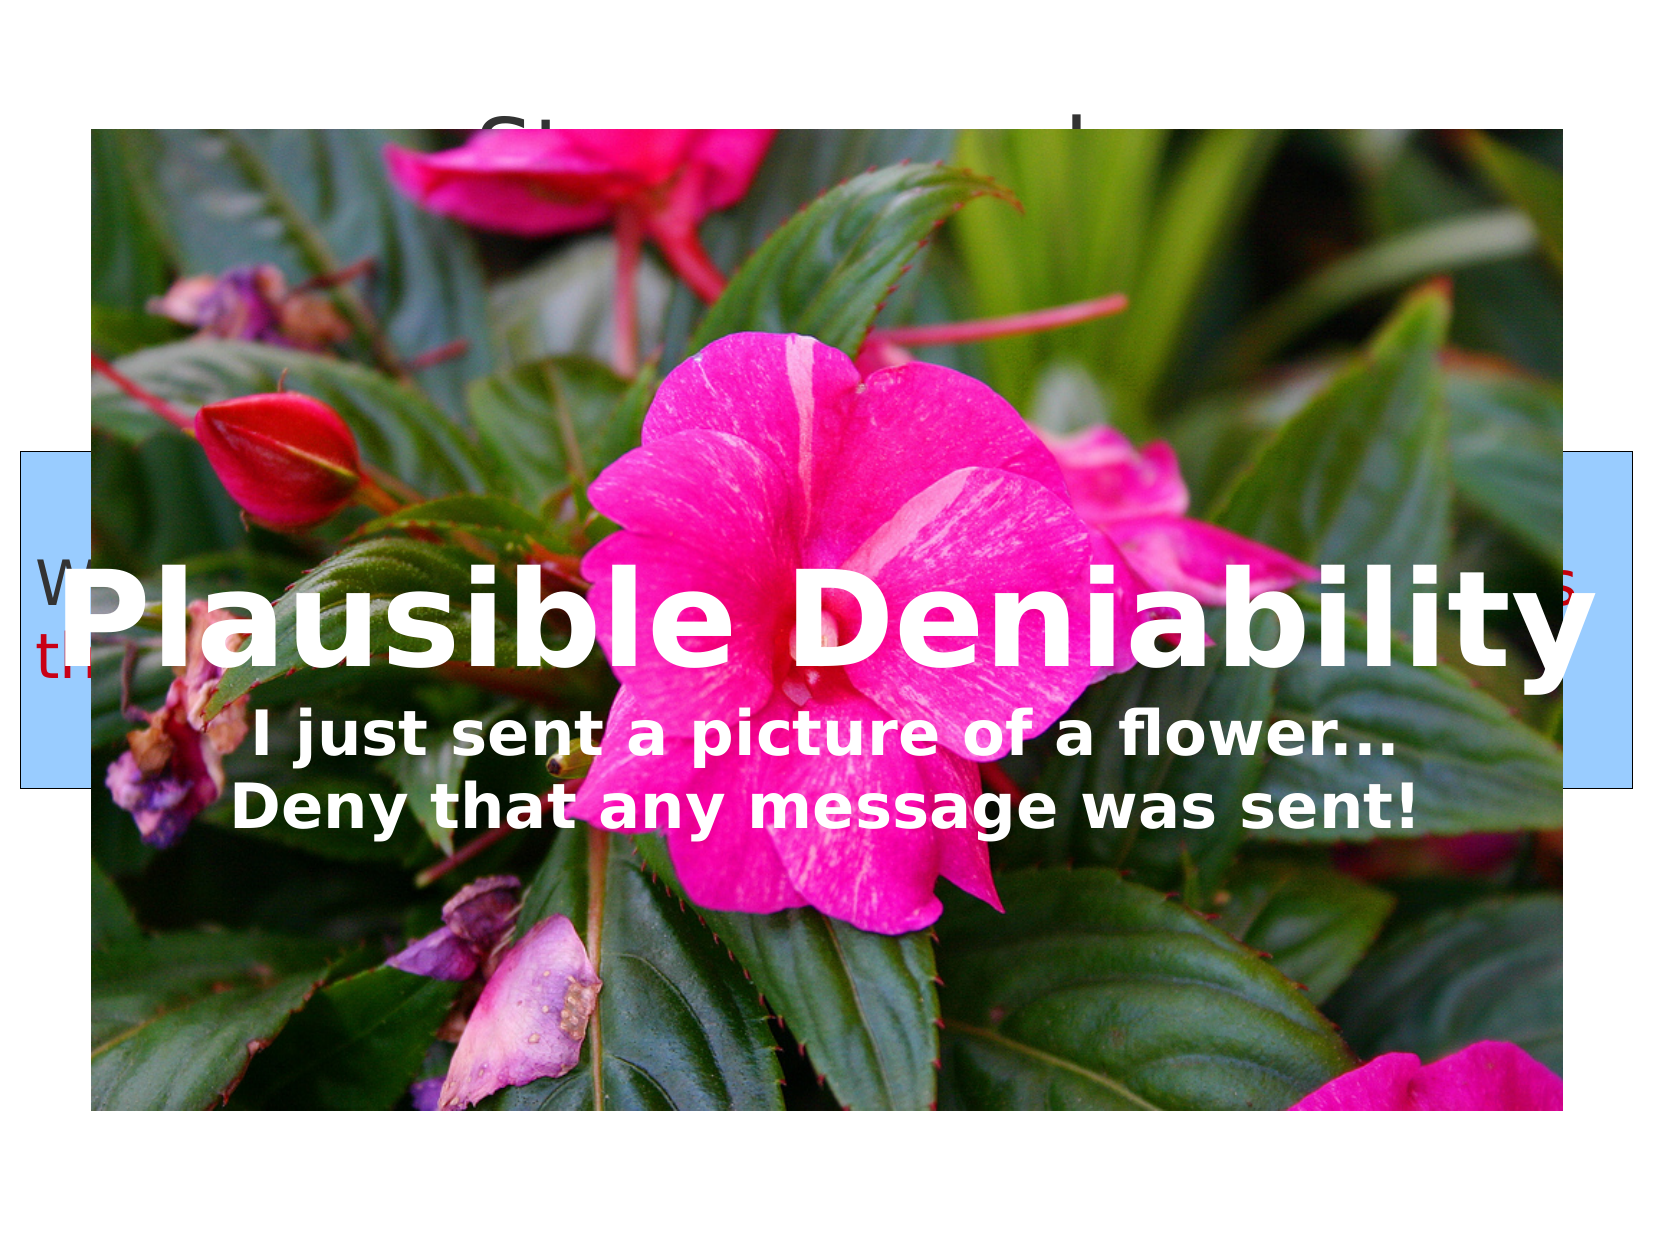

# Stegonagraphy
The act of hiding information
Often in plainsight...
Slightly modify pixel data...
See app: steghide
When successful, any eavesdropper never knows
that a certain message has been transmitted.
Plausible Deniability
I just sent a picture of a flower...
Deny that any message was sent!